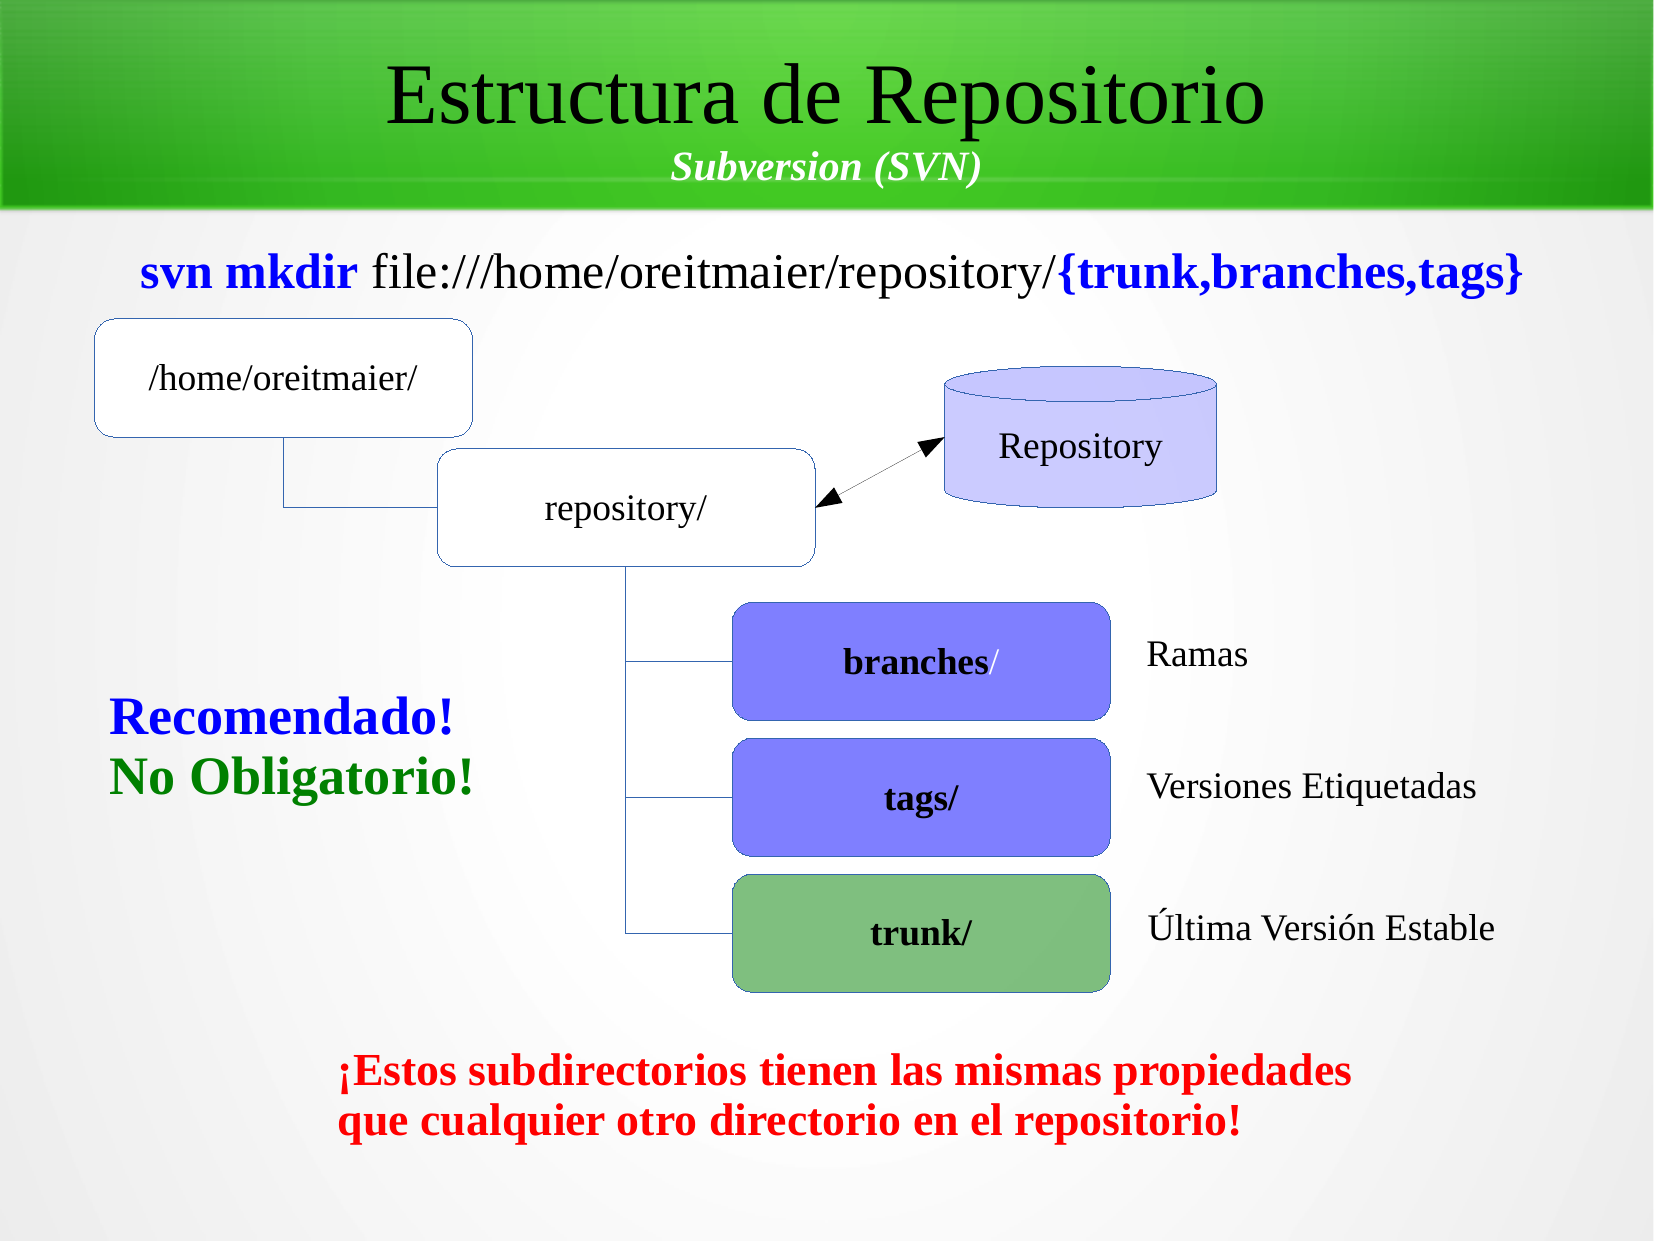

# Estructura de Repositorio Subversion (SVN)
svn mkdir file:///home/oreitmaier/repository/{trunk,branches,tags}
/home/oreitmaier/
Repository
repository/
branches/
Ramas
Recomendado!
No Obligatorio!
tags/
Versiones Etiquetadas
trunk/
Última Versión Estable
¡Estos subdirectorios tienen las mismas propiedades que cualquier otro directorio en el repositorio!